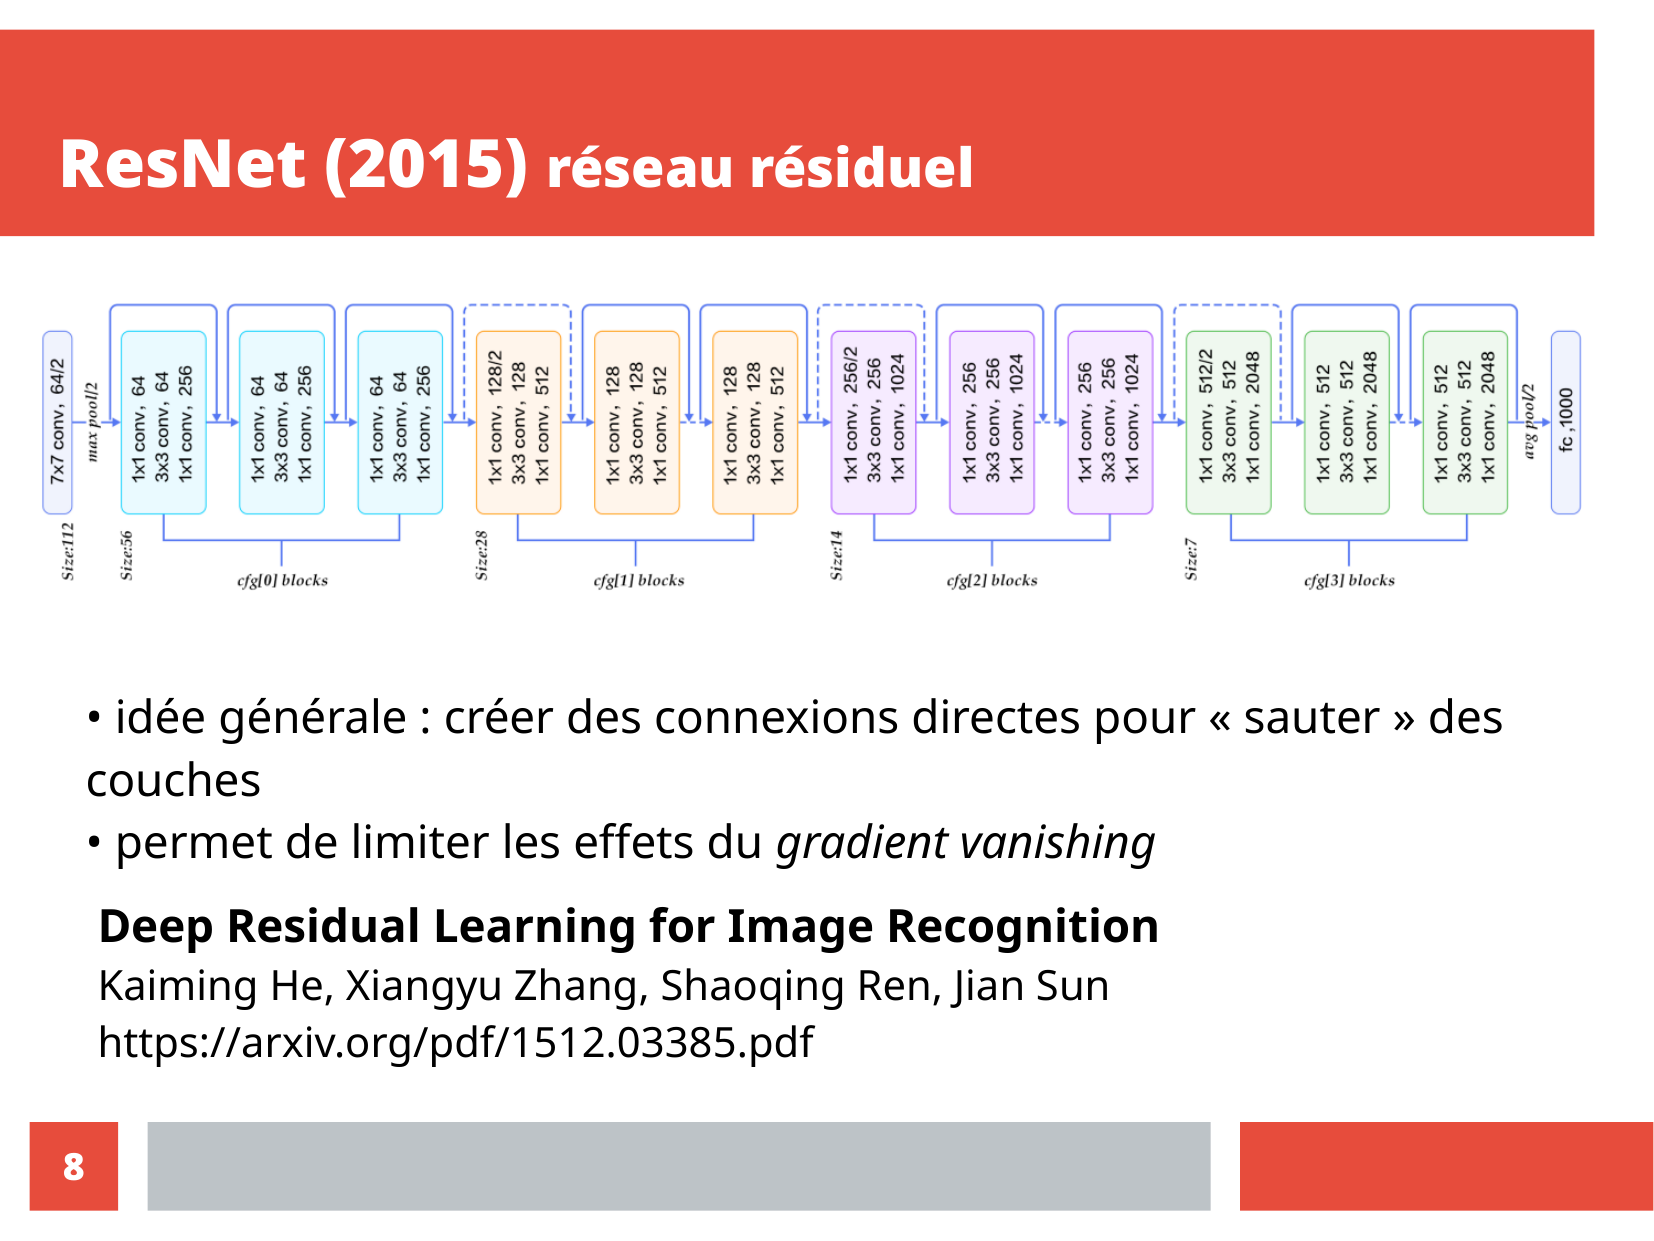

# ResNet (2015) réseau résiduel
• idée générale : créer des connexions directes pour « sauter » des couches
• permet de limiter les effets du gradient vanishing
Deep Residual Learning for Image Recognition
Kaiming He, Xiangyu Zhang, Shaoqing Ren, Jian Sun
https://arxiv.org/pdf/1512.03385.pdf
8